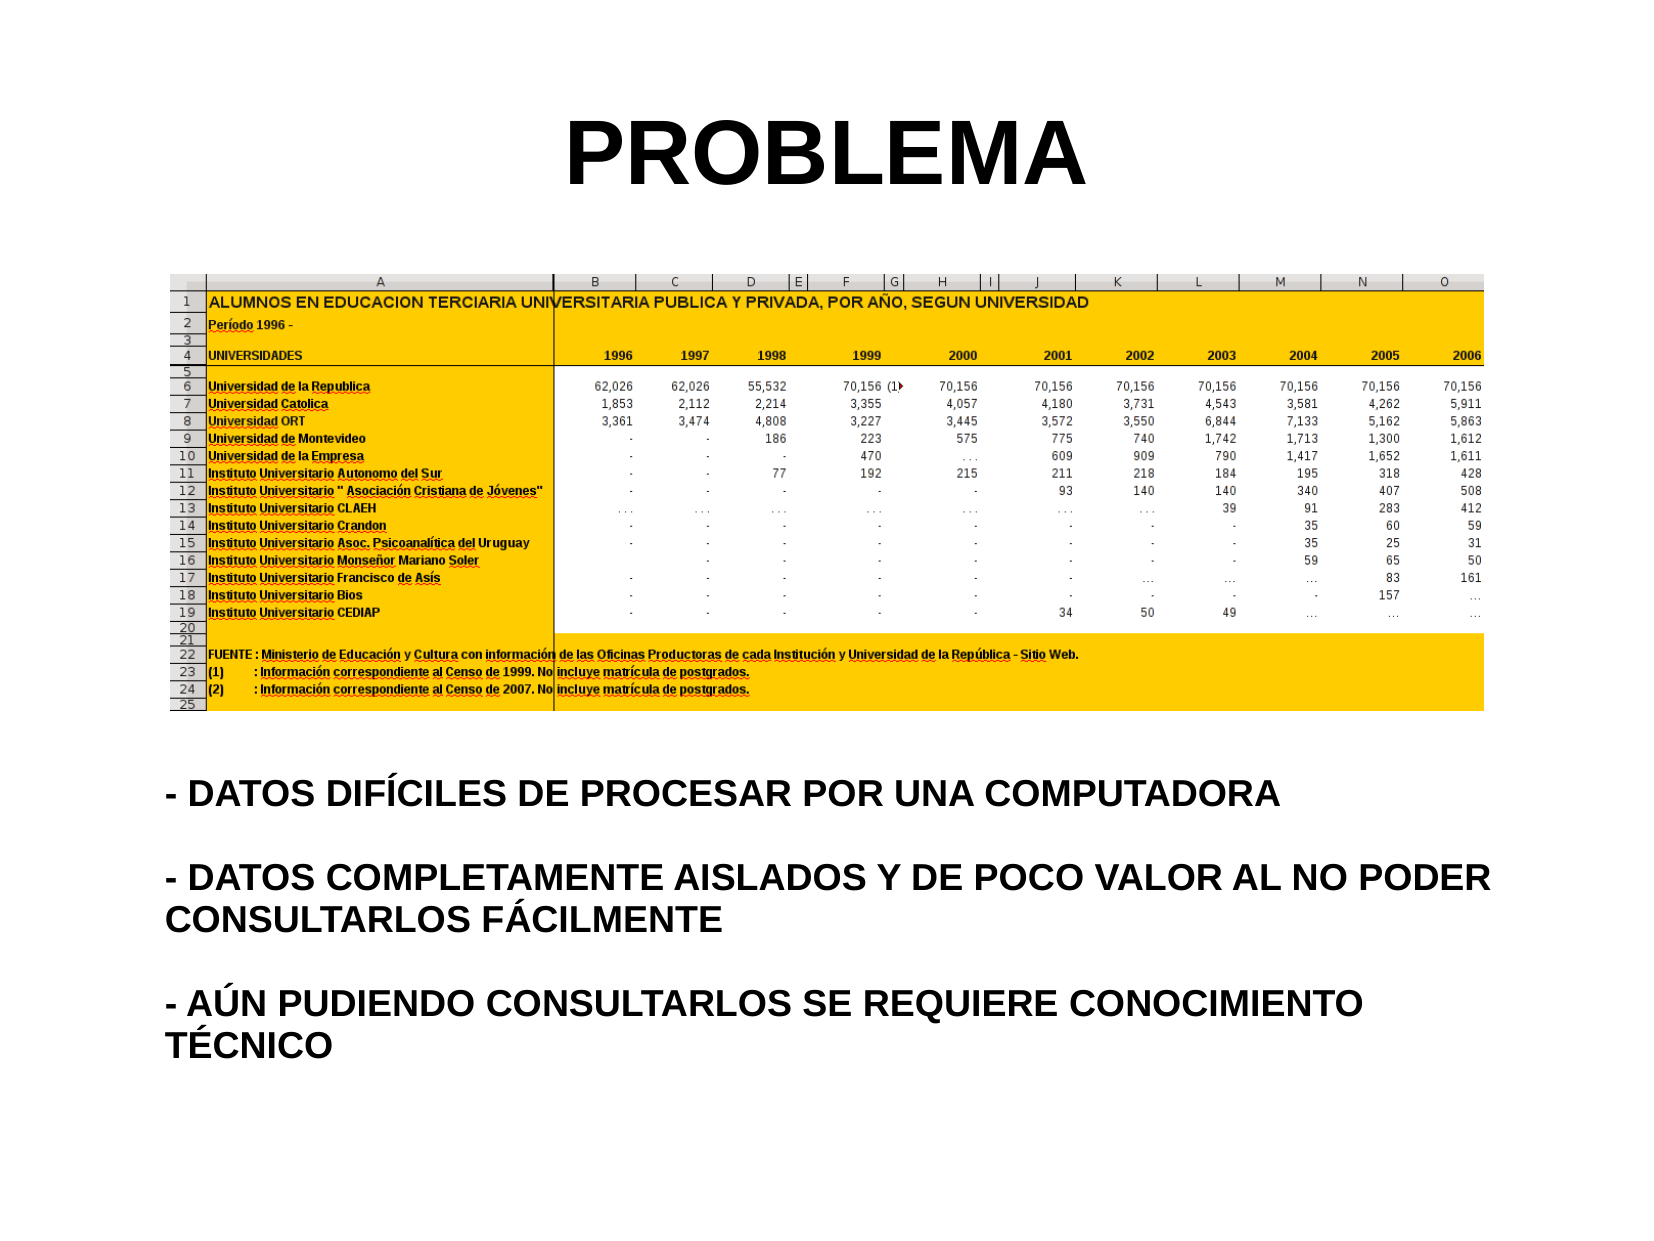

# PROBLEMA
- DATOS DIFÍCILES DE PROCESAR POR UNA COMPUTADORA
- DATOS COMPLETAMENTE AISLADOS Y DE POCO VALOR AL NO PODER CONSULTARLOS FÁCILMENTE
- AÚN PUDIENDO CONSULTARLOS SE REQUIERE CONOCIMIENTO TÉCNICO